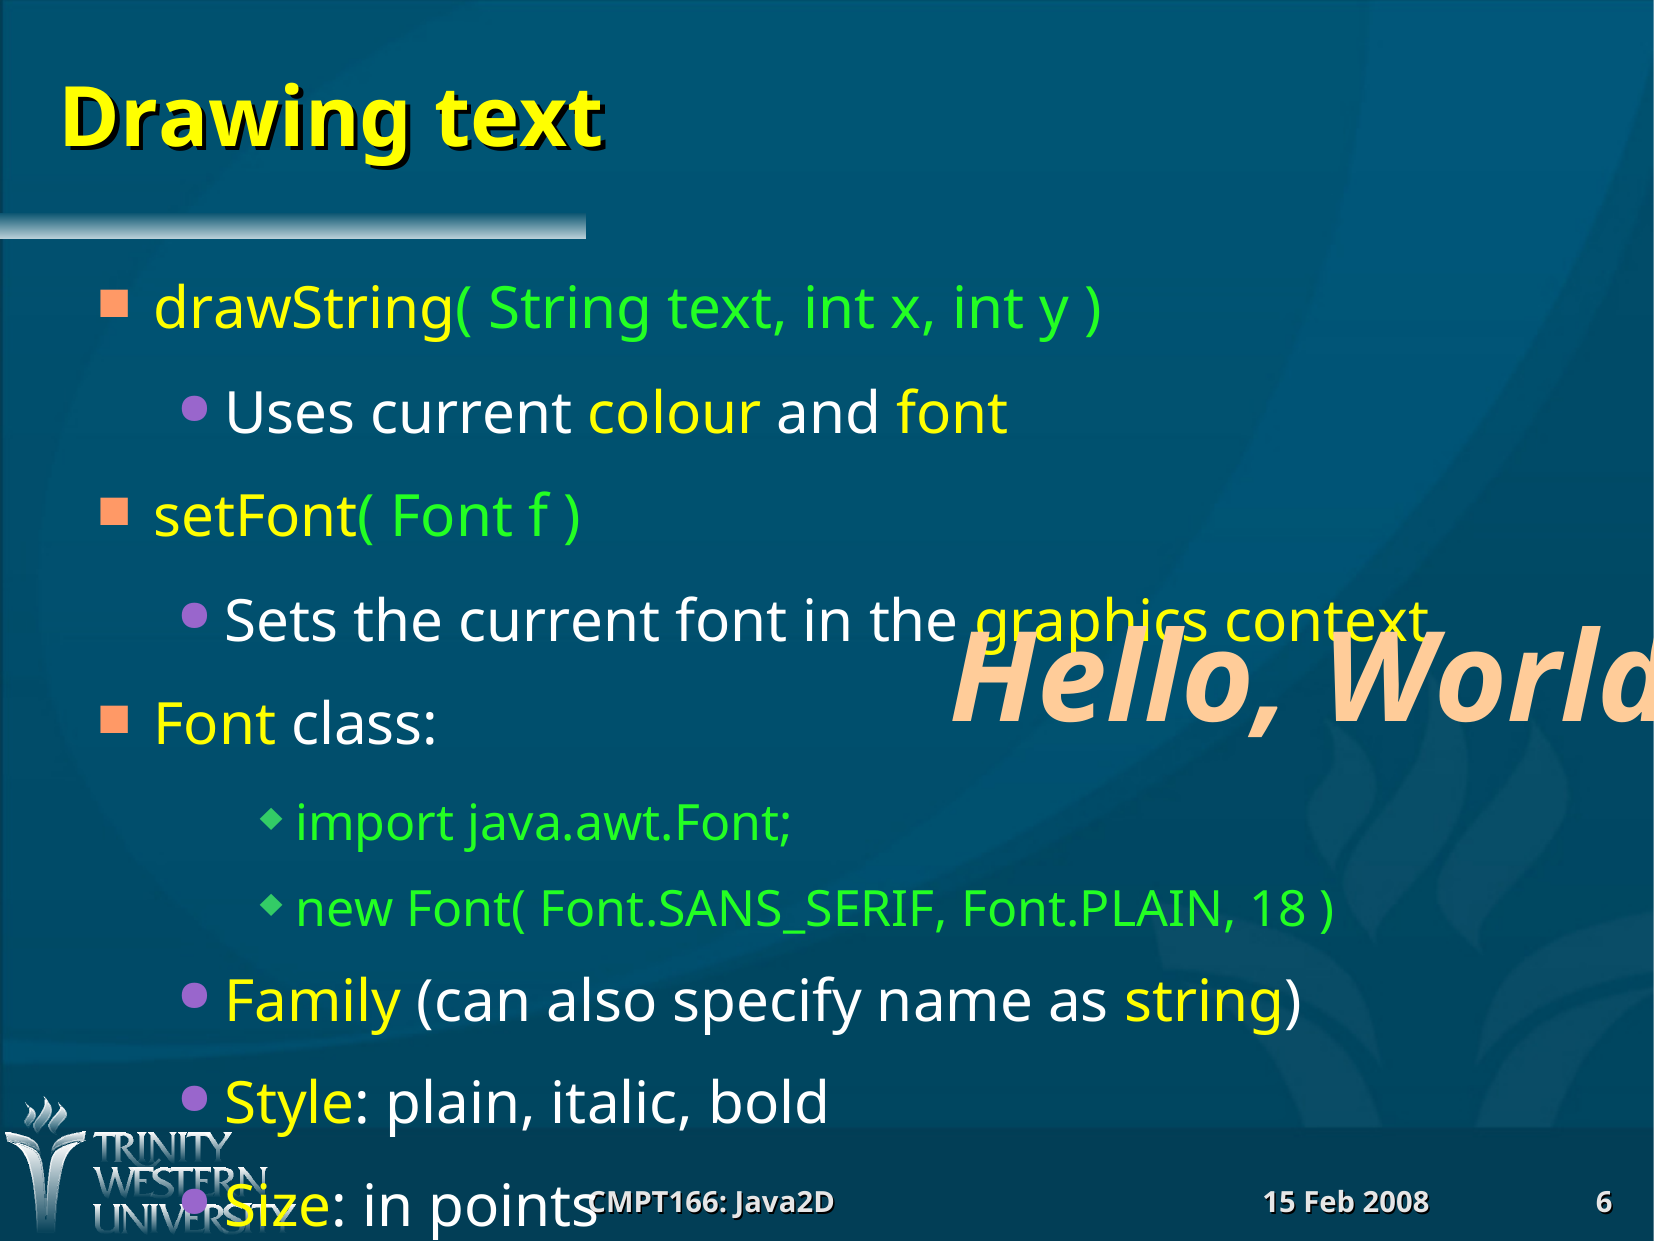

# Drawing text
drawString( String text, int x, int y )
Uses current colour and font
setFont( Font f )
Sets the current font in the graphics context
Font class:
import java.awt.Font;
new Font( Font.SANS_SERIF, Font.PLAIN, 18 )
Family (can also specify name as string)
Style: plain, italic, bold
Size: in points
Hello, World!
CMPT166: Java2D
15 Feb 2008
6